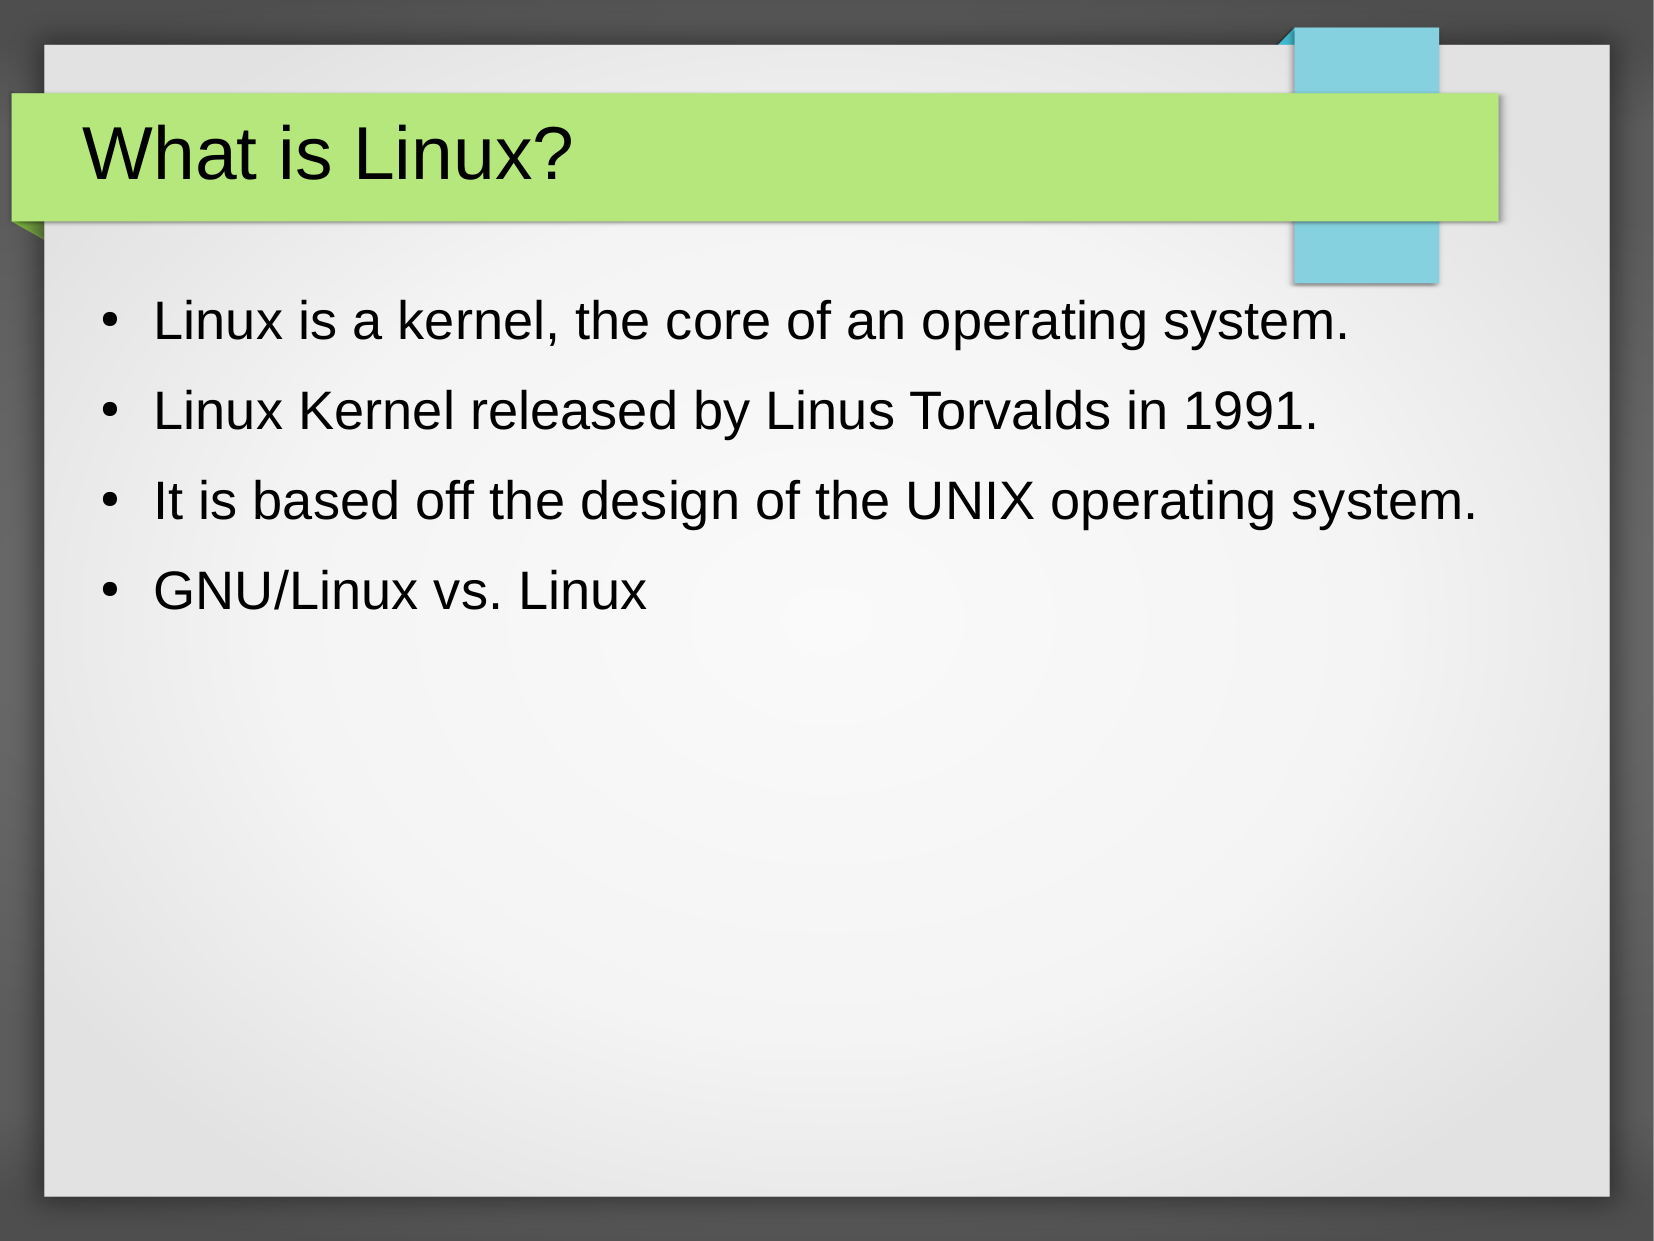

# What is Linux?
Linux is a kernel, the core of an operating system.
Linux Kernel released by Linus Torvalds in 1991.
It is based off the design of the UNIX operating system.
GNU/Linux vs. Linux